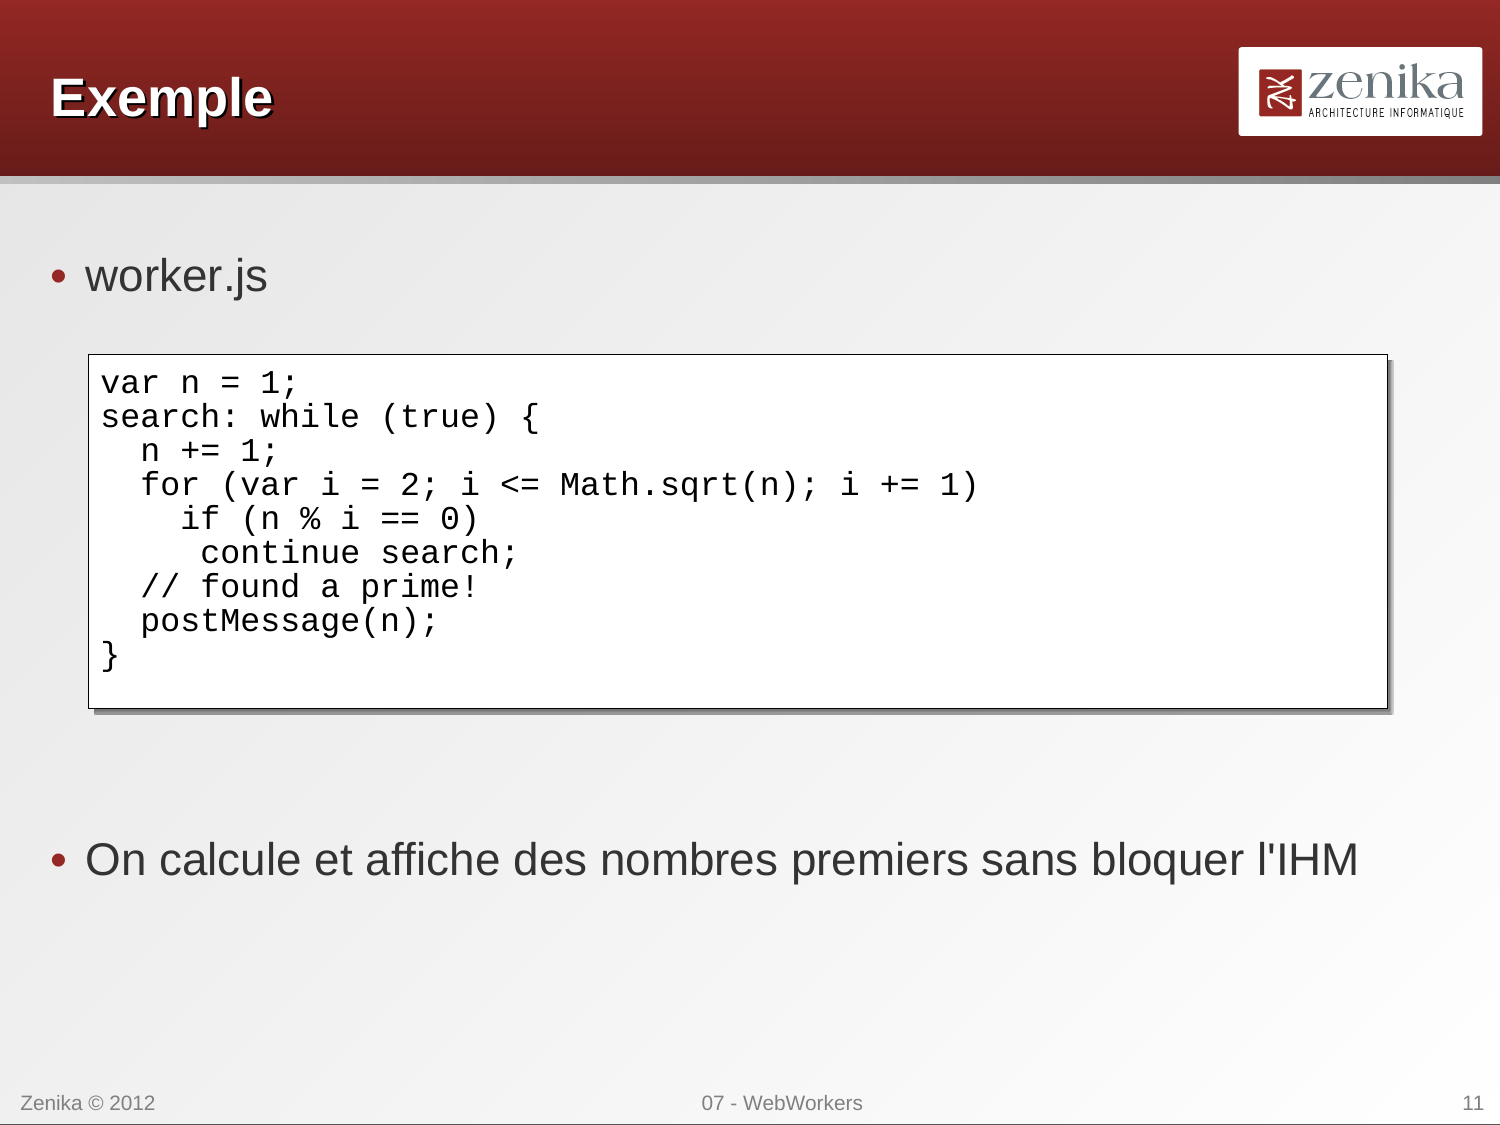

# Exemple
worker.js
On calcule et affiche des nombres premiers sans bloquer l'IHM
var n = 1;
search: while (true) {
 n += 1;
 for (var i = 2; i <= Math.sqrt(n); i += 1)
 if (n % i == 0)
 continue search;
 // found a prime!
 postMessage(n);
}